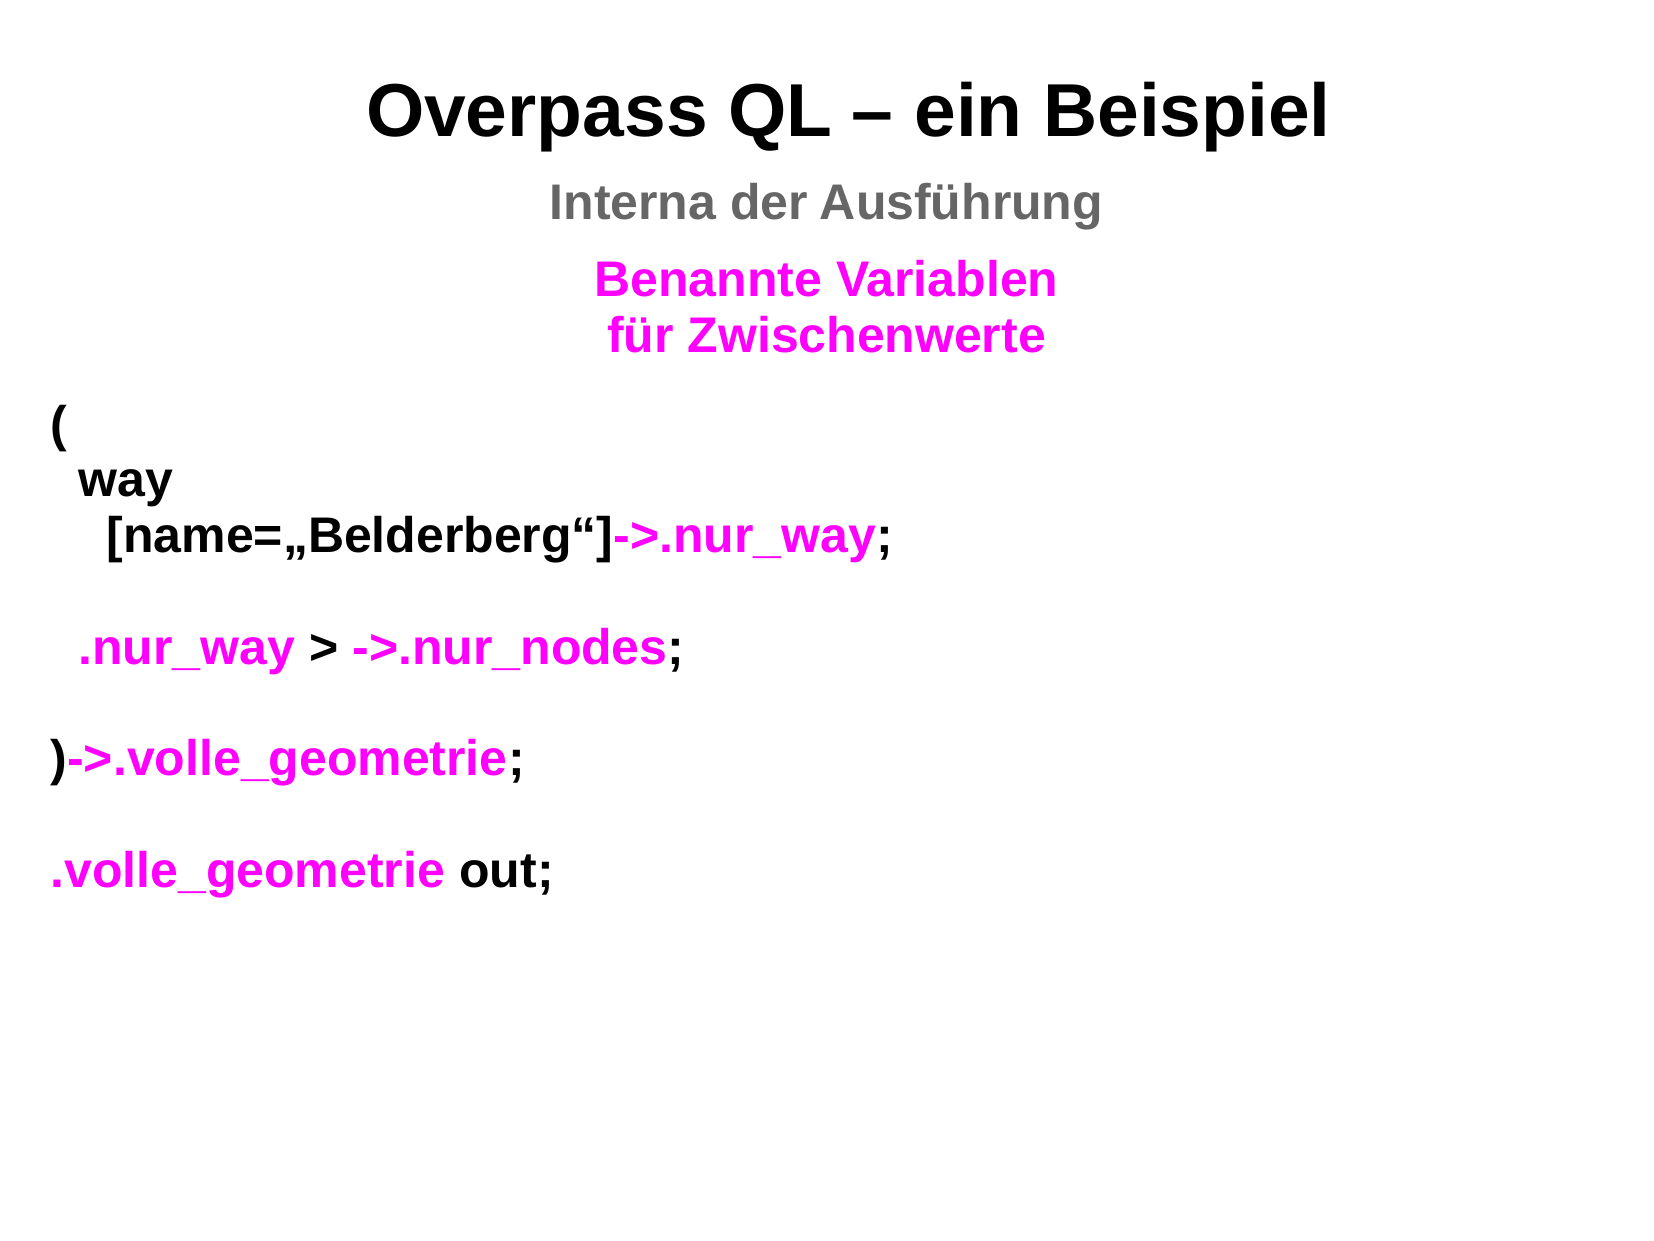

Overpass QL – ein Beispiel
Interna der Ausführung
Benannte Variablen
für Zwischenwerte
(
 way
 [name=„Belderberg“];
 >;
);
out;
(
 way
 [name=„Belderberg“]->.nur_way;
 .nur_way > ->.nur_nodes;
)->.volle_geometrie;
.volle_geometrie out;
(Way id:123, Nodes: 4, 5, 6, …)
(Node id:4), (Node id:5), …)
(Node …), …, (Way …), ...